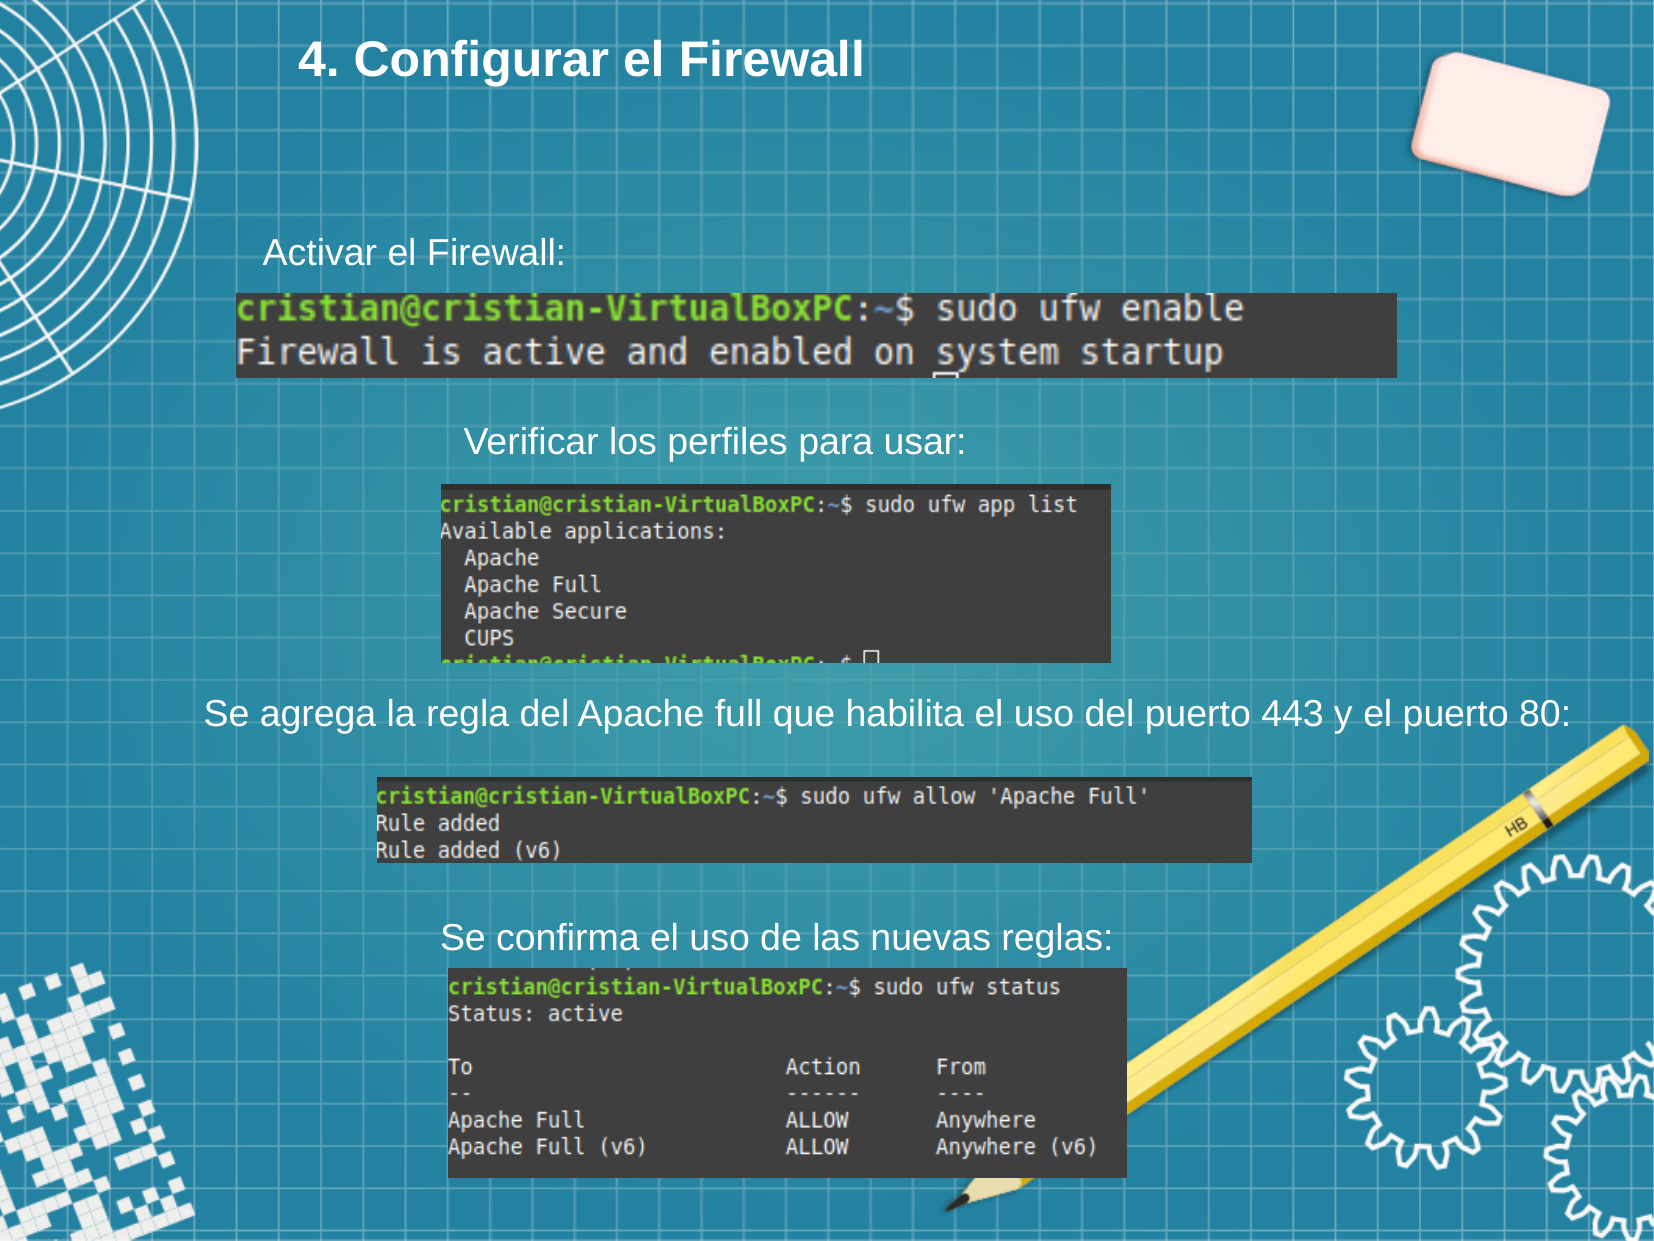

4. Configurar el Firewall
Activar el Firewall:
Verificar los perfiles para usar:
Se agrega la regla del Apache full que habilita el uso del puerto 443 y el puerto 80:
Se confirma el uso de las nuevas reglas: